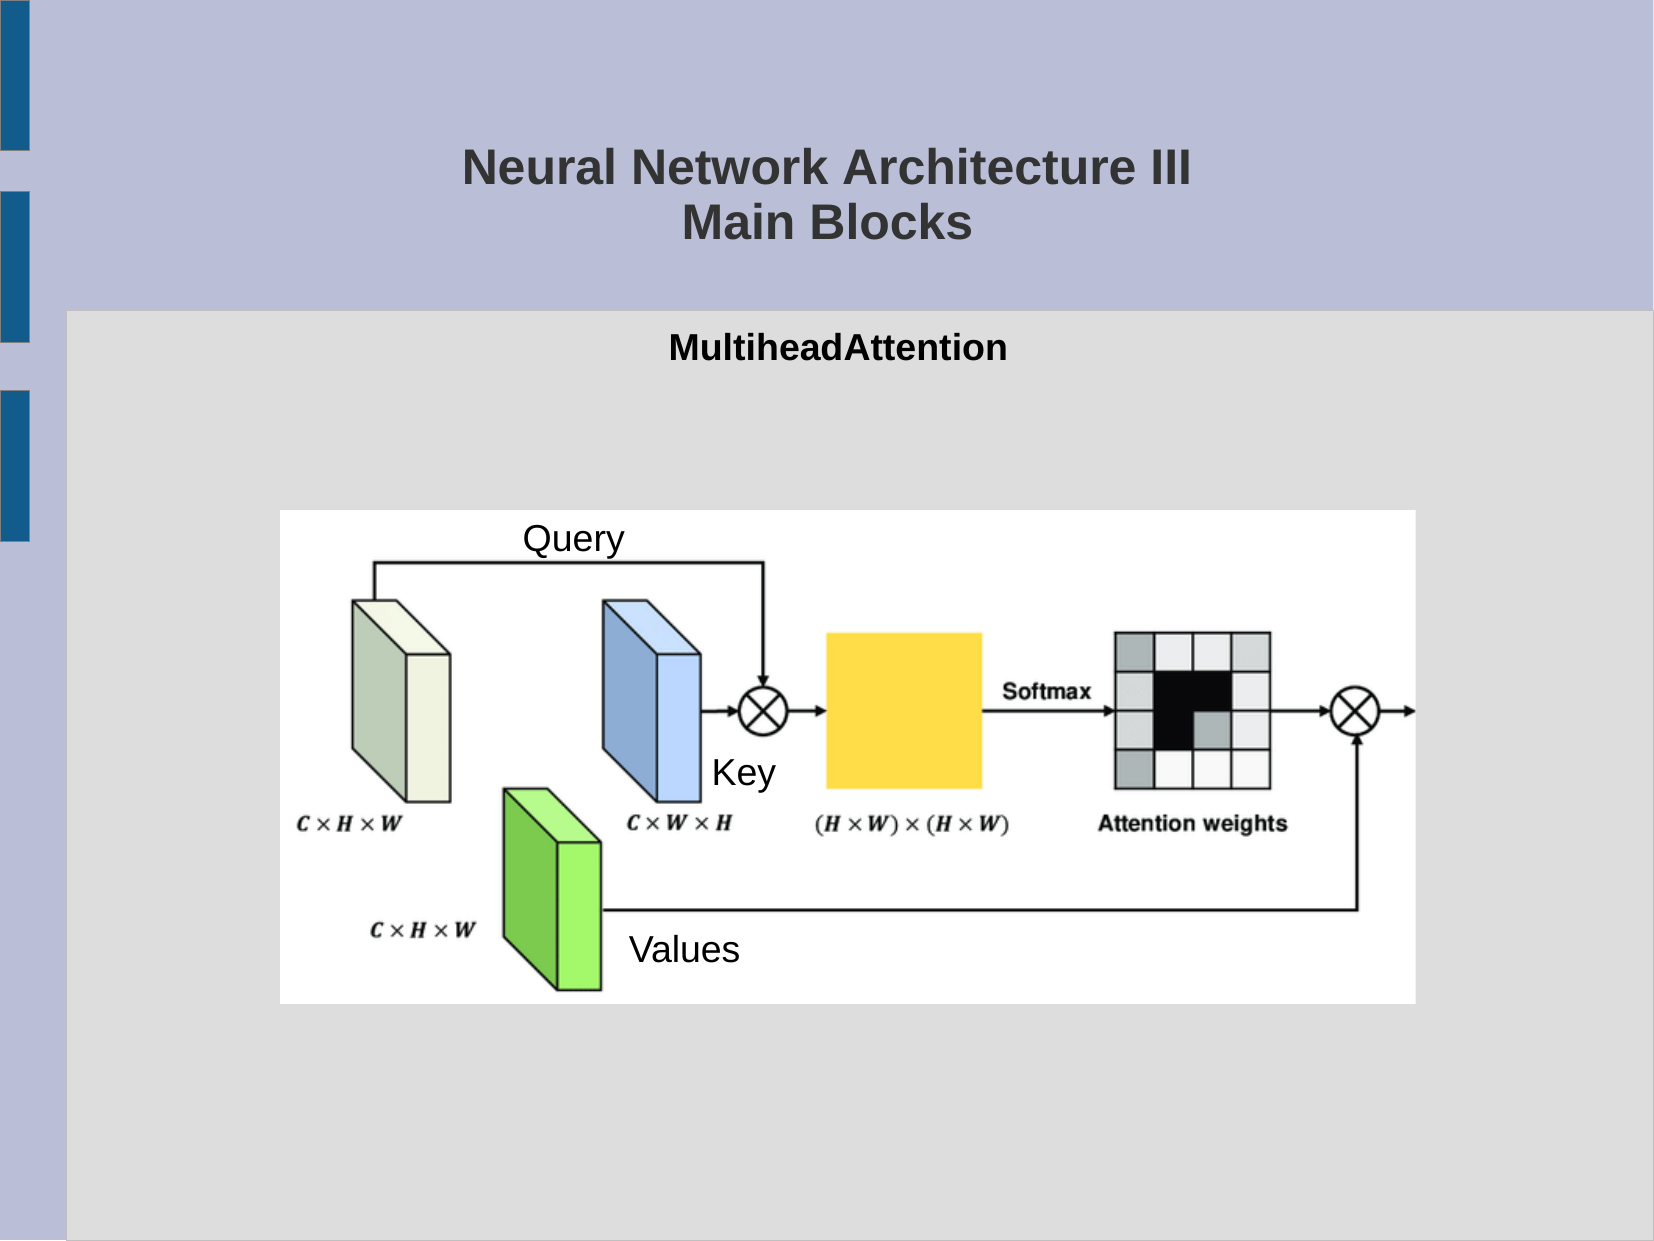

# Neural Network Architecture III Main Blocks
MultiheadAttention
Query
Key
Values